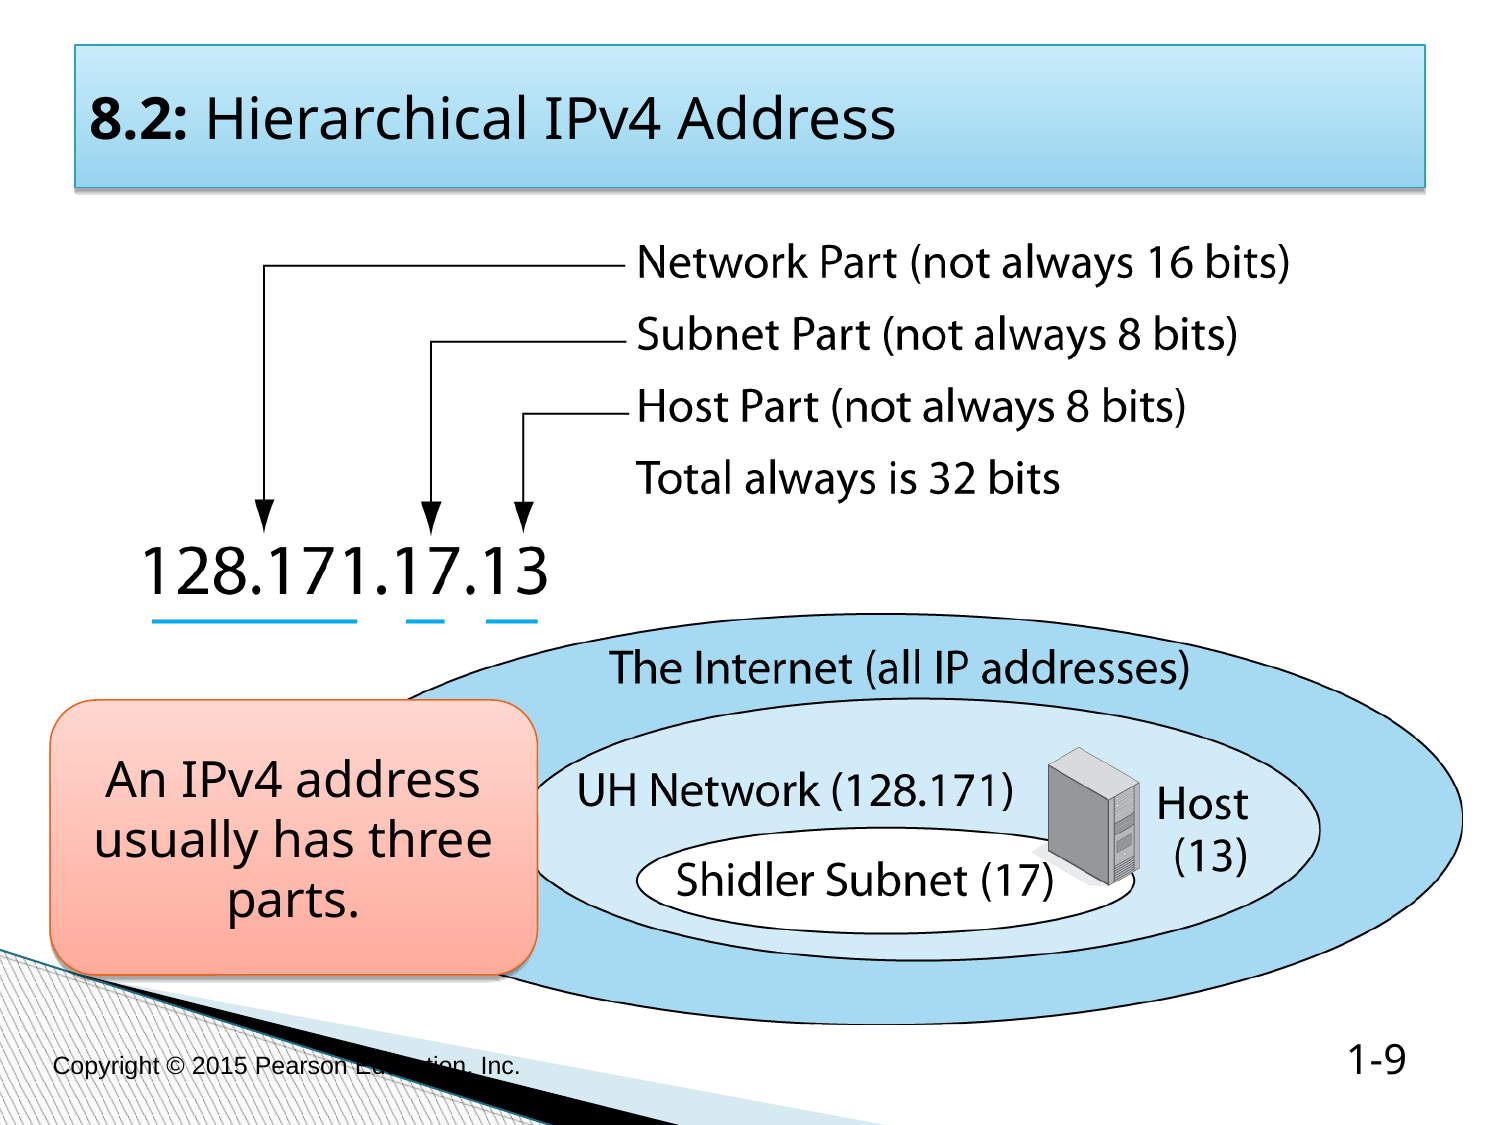

# 8.2: Hierarchical IPv4 Address
An IPv4 address usually has three parts.
Copyright © 2015 Pearson Education, Inc.